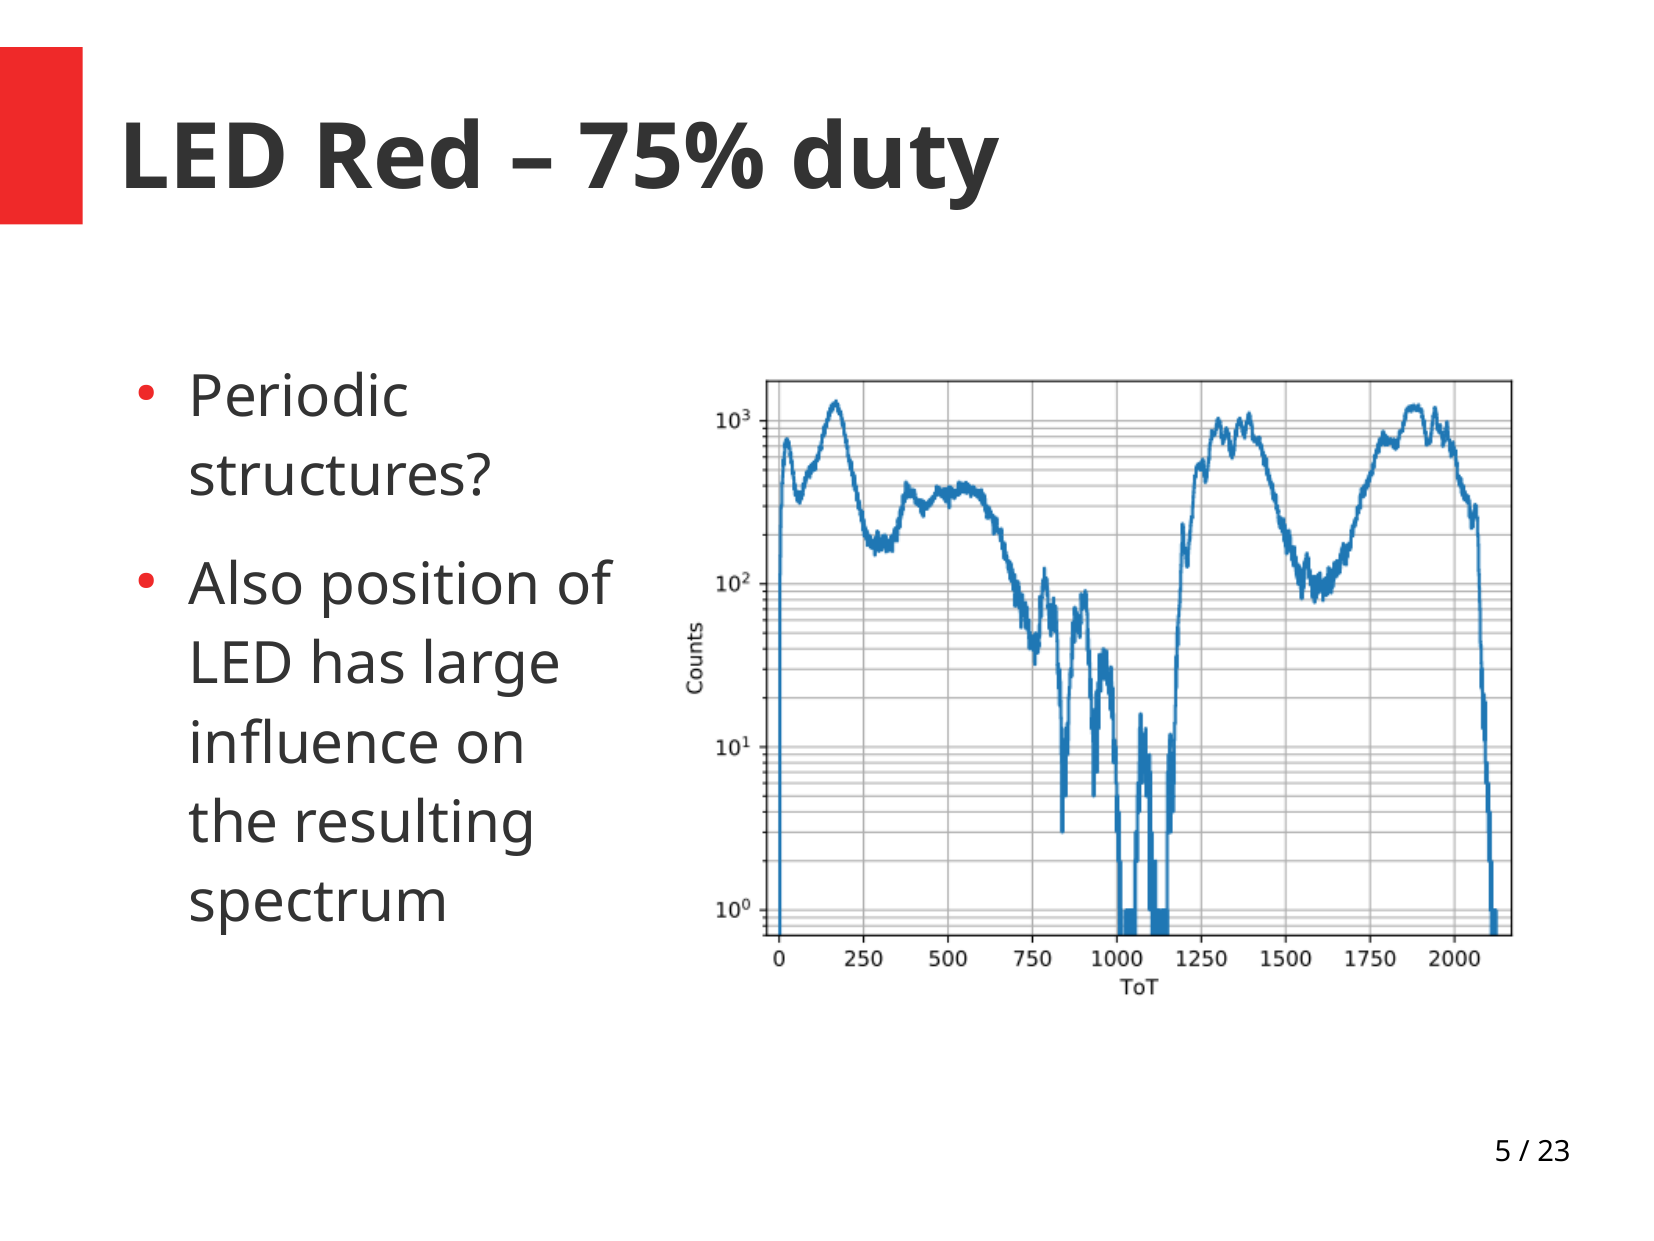

# LED Red – 75% duty
Periodic structures?
Also position of LED has large influence on the resulting spectrum
5